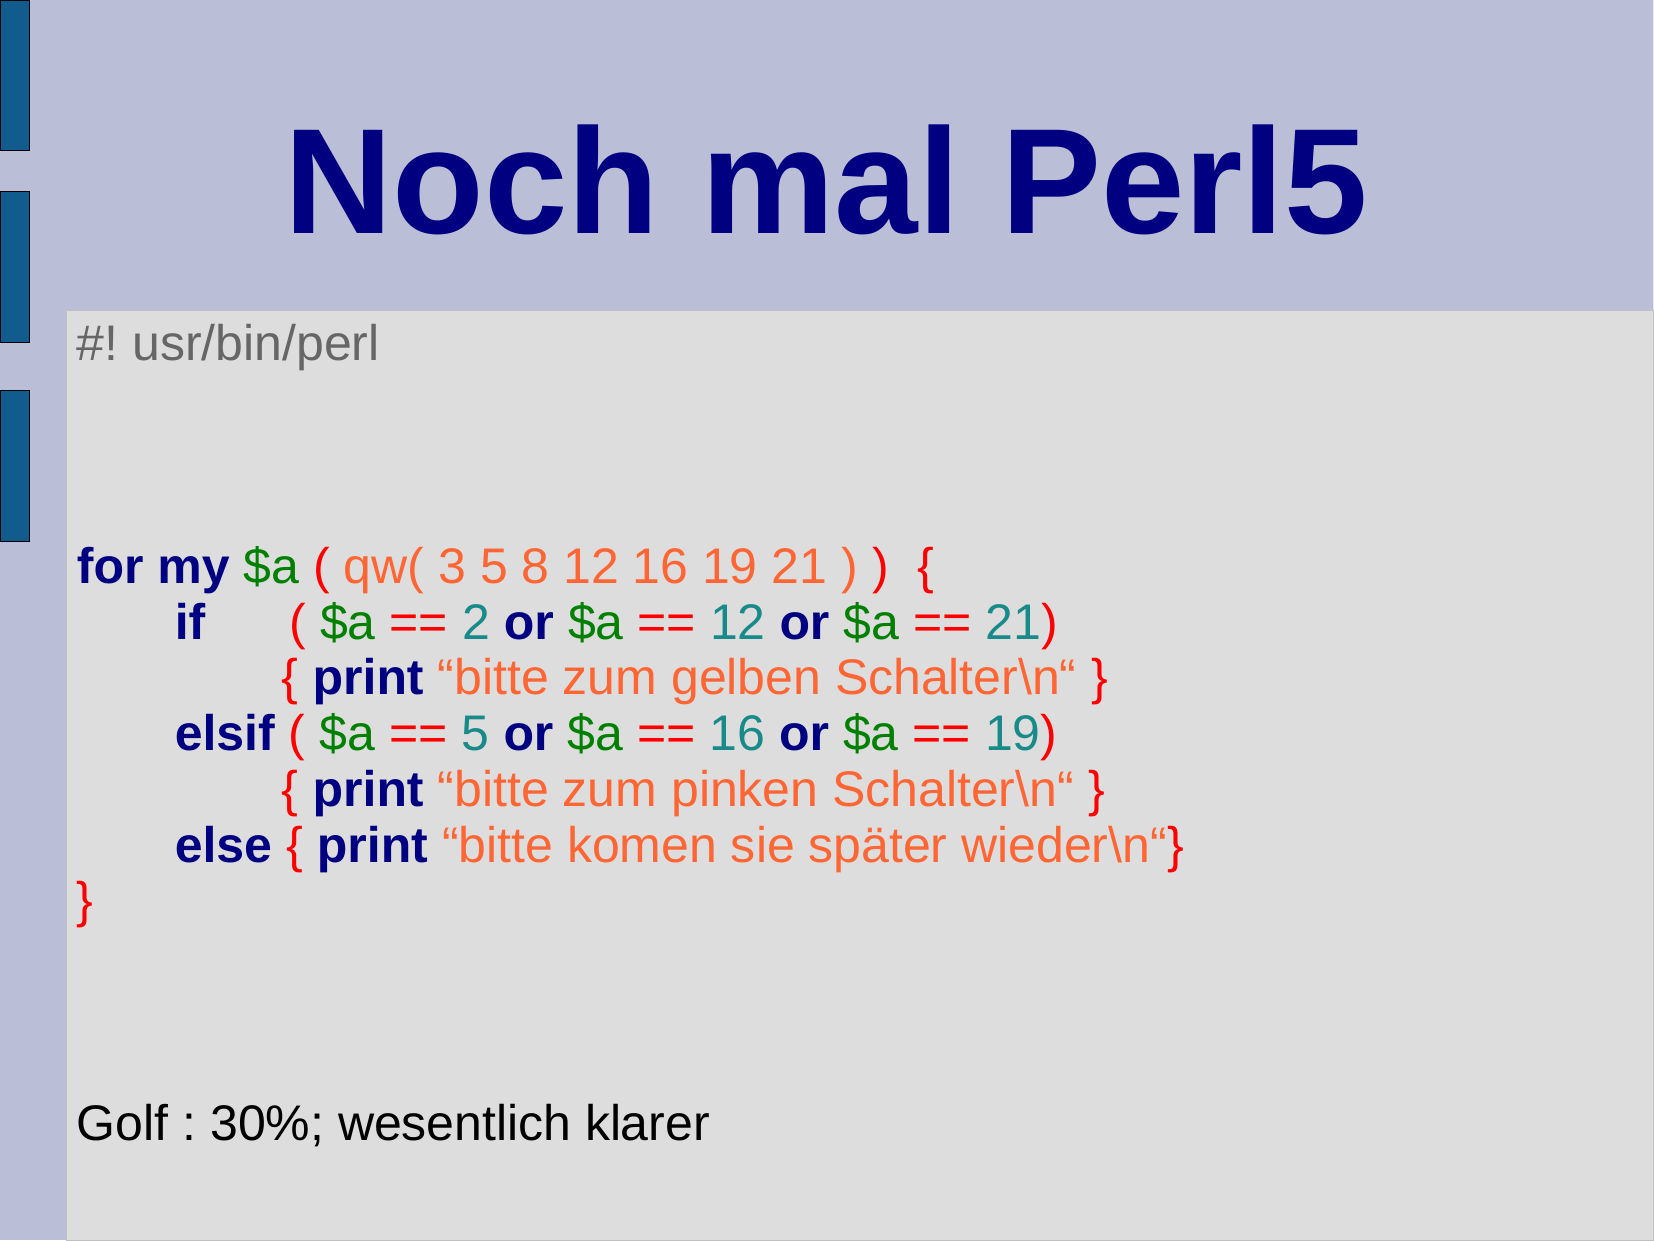

# Noch mal Perl5
#! usr/bin/perl
for my $a ( qw( 3 5 8 12 16 19 21 ) ) {
 if ( $a == 2 or $a == 12 or $a == 21)
 { print “bitte zum gelben Schalter\n“ }
 elsif ( $a == 5 or $a == 16 or $a == 19)
 { print “bitte zum pinken Schalter\n“ }
 else { print “bitte komen sie später wieder\n“}
}
Golf : 30%; wesentlich klarer